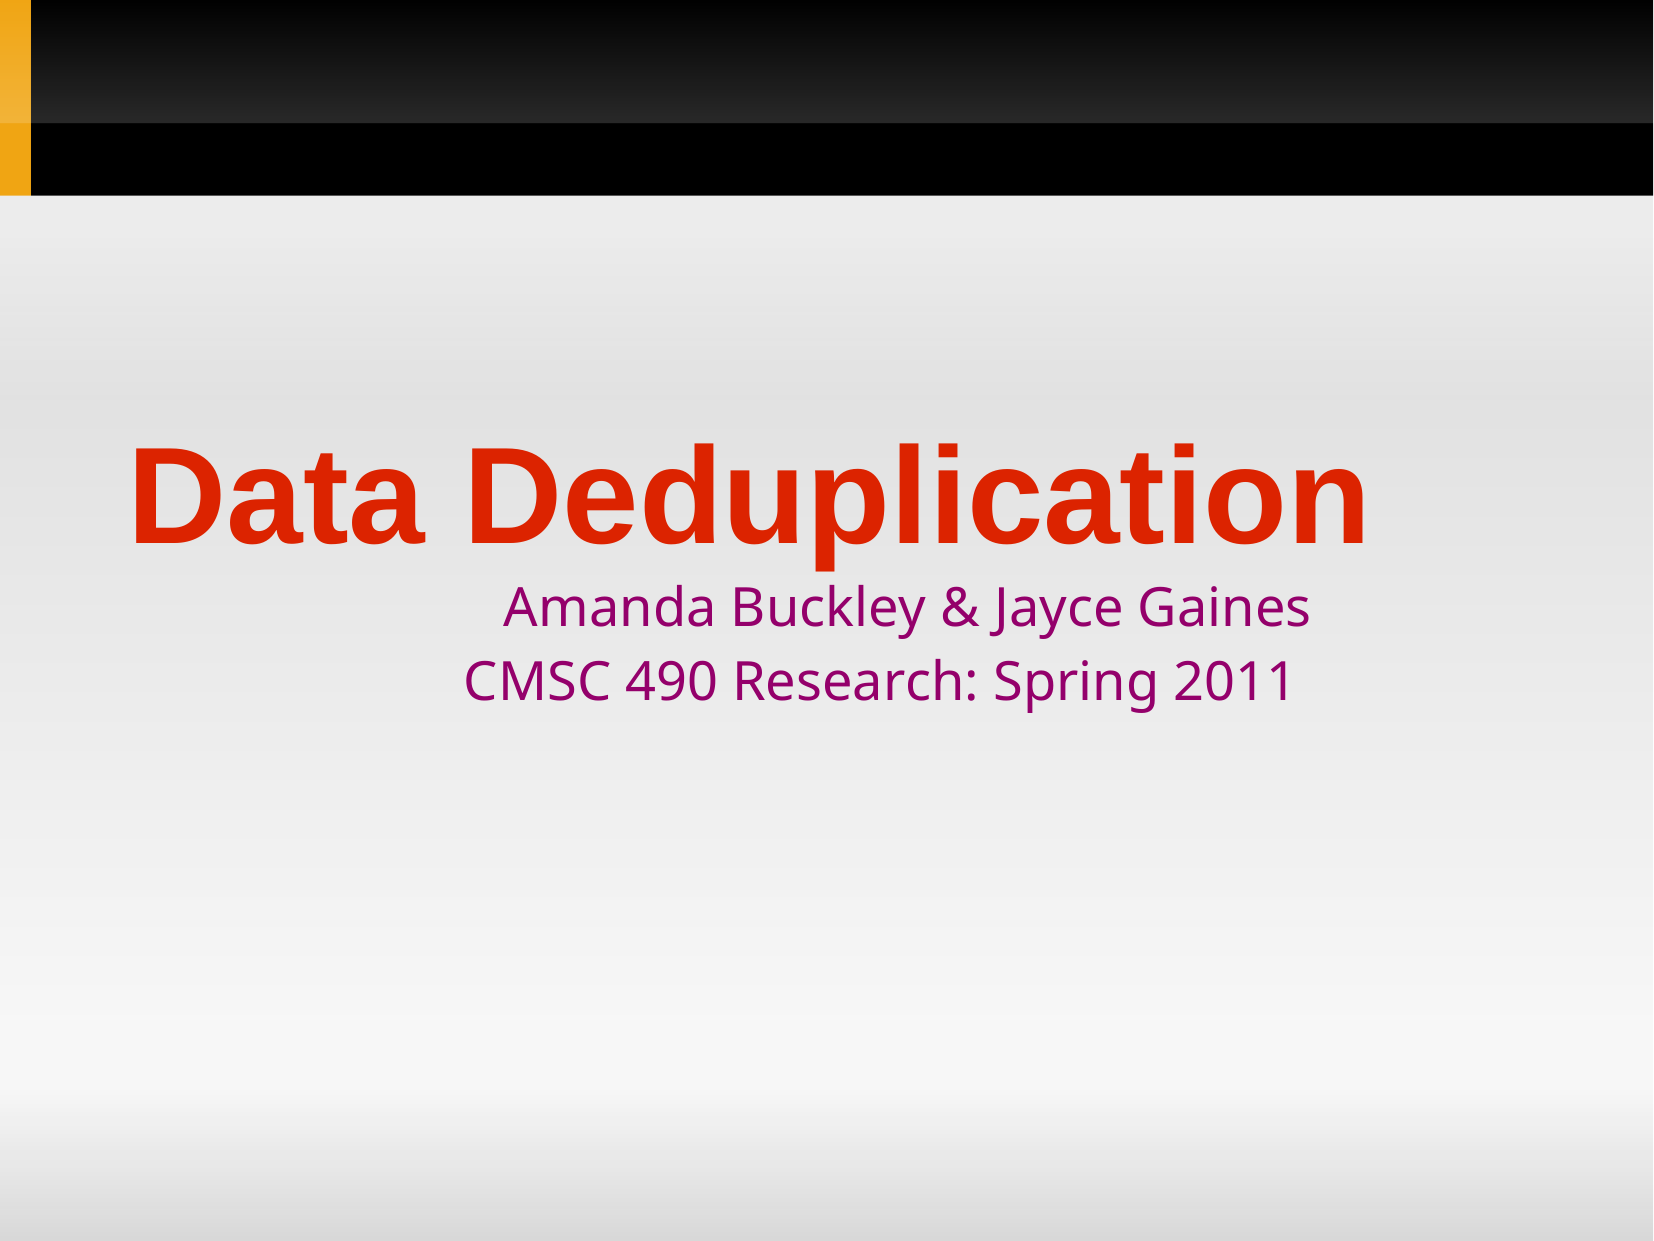

# Data Deduplication
Amanda Buckley & Jayce Gaines
CMSC 490 Research: Spring 2011